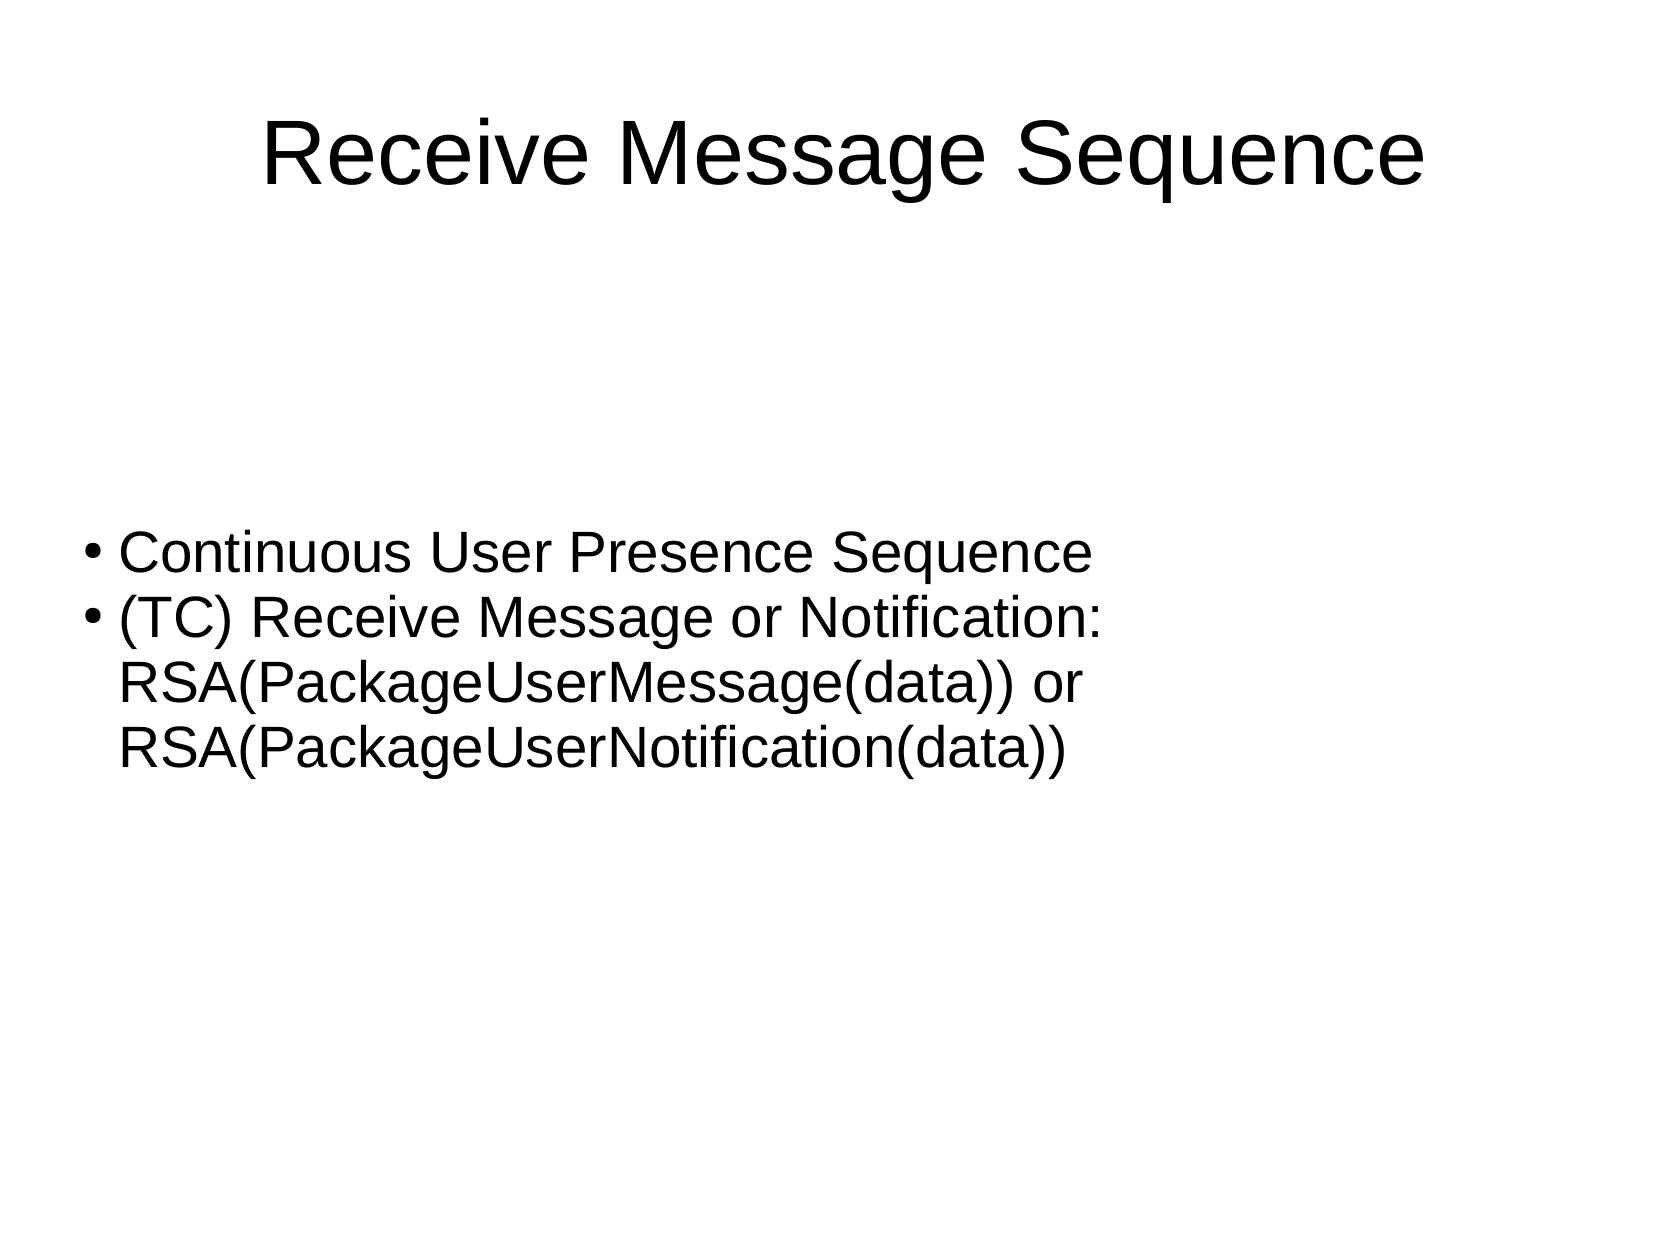

# Receive Message Sequence
Continuous User Presence Sequence
(TC) Receive Message or Notification: RSA(PackageUserMessage(data)) or RSA(PackageUserNotification(data))